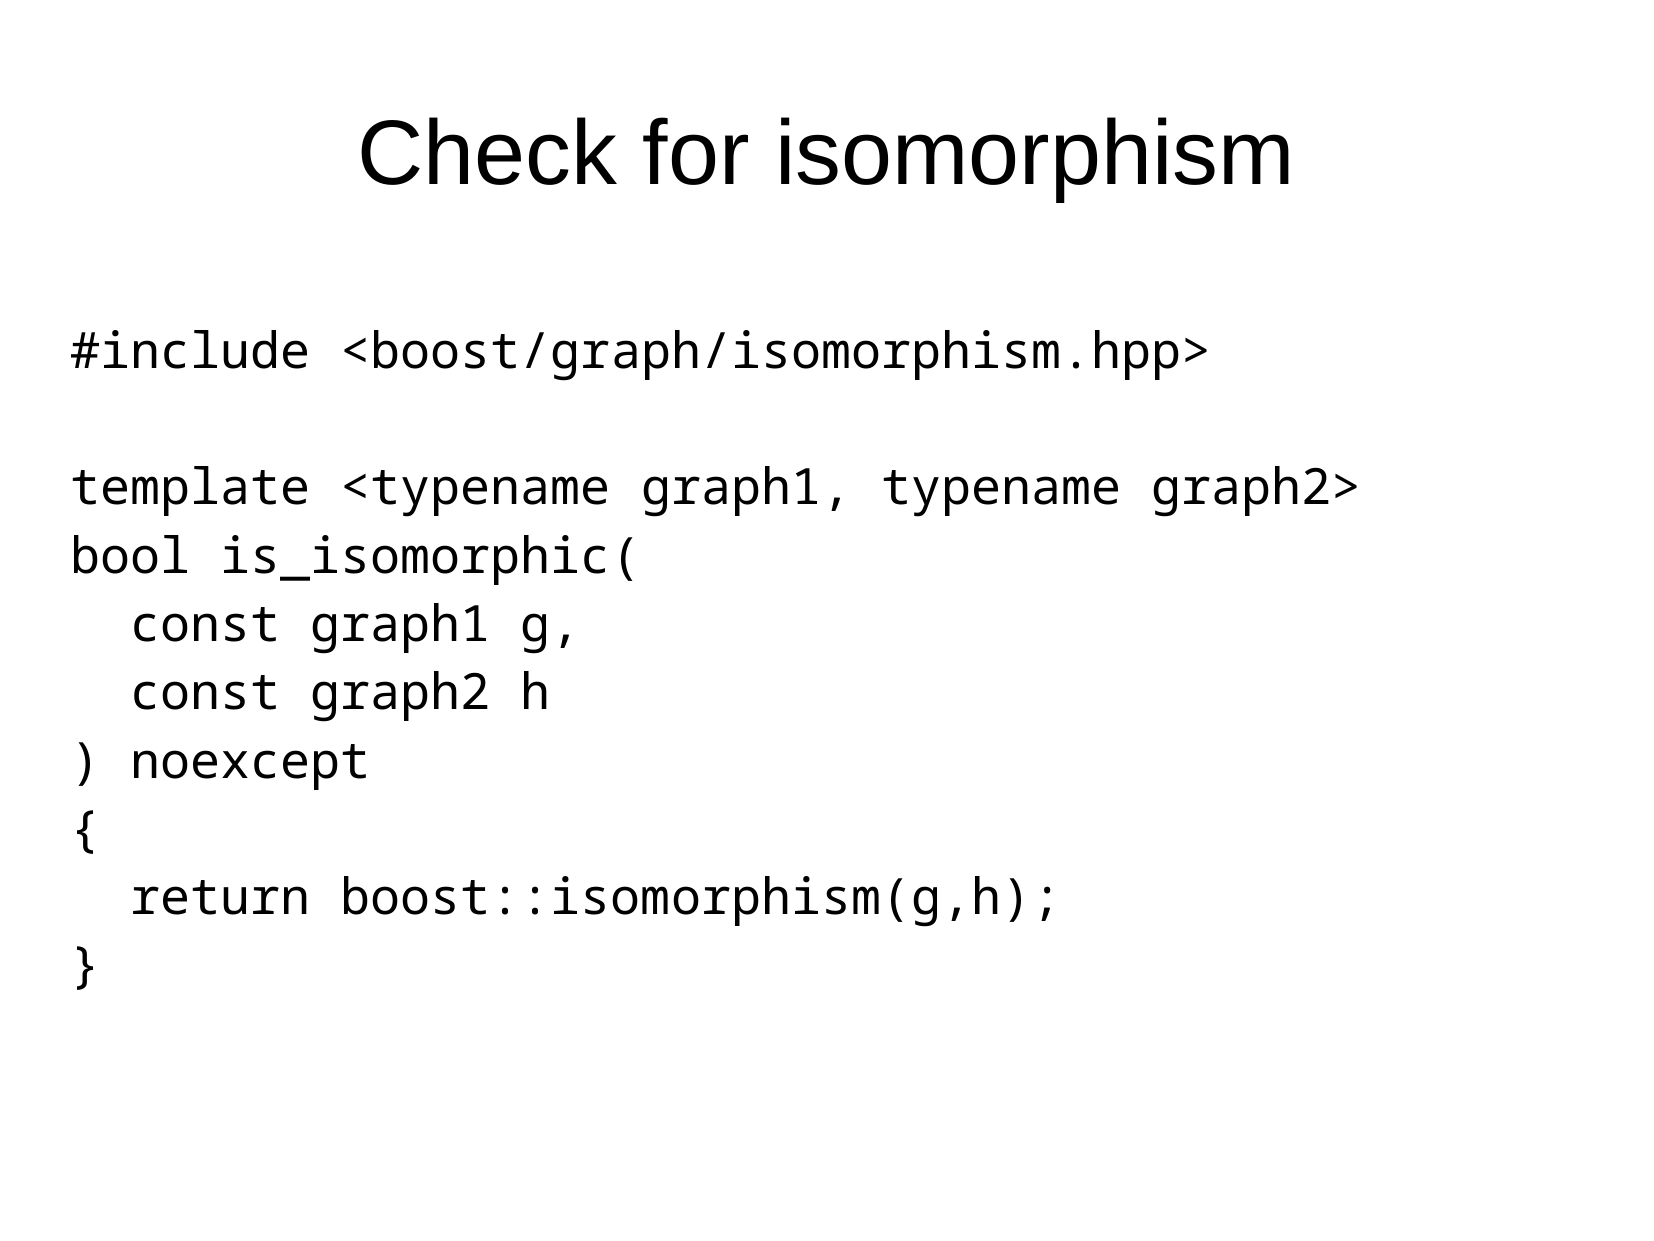

# Check for isomorphism
#include <boost/graph/isomorphism.hpp>
template <typename graph1, typename graph2>
bool is_isomorphic(
 const graph1 g,
 const graph2 h
) noexcept
{
 return boost::isomorphism(g,h);
}